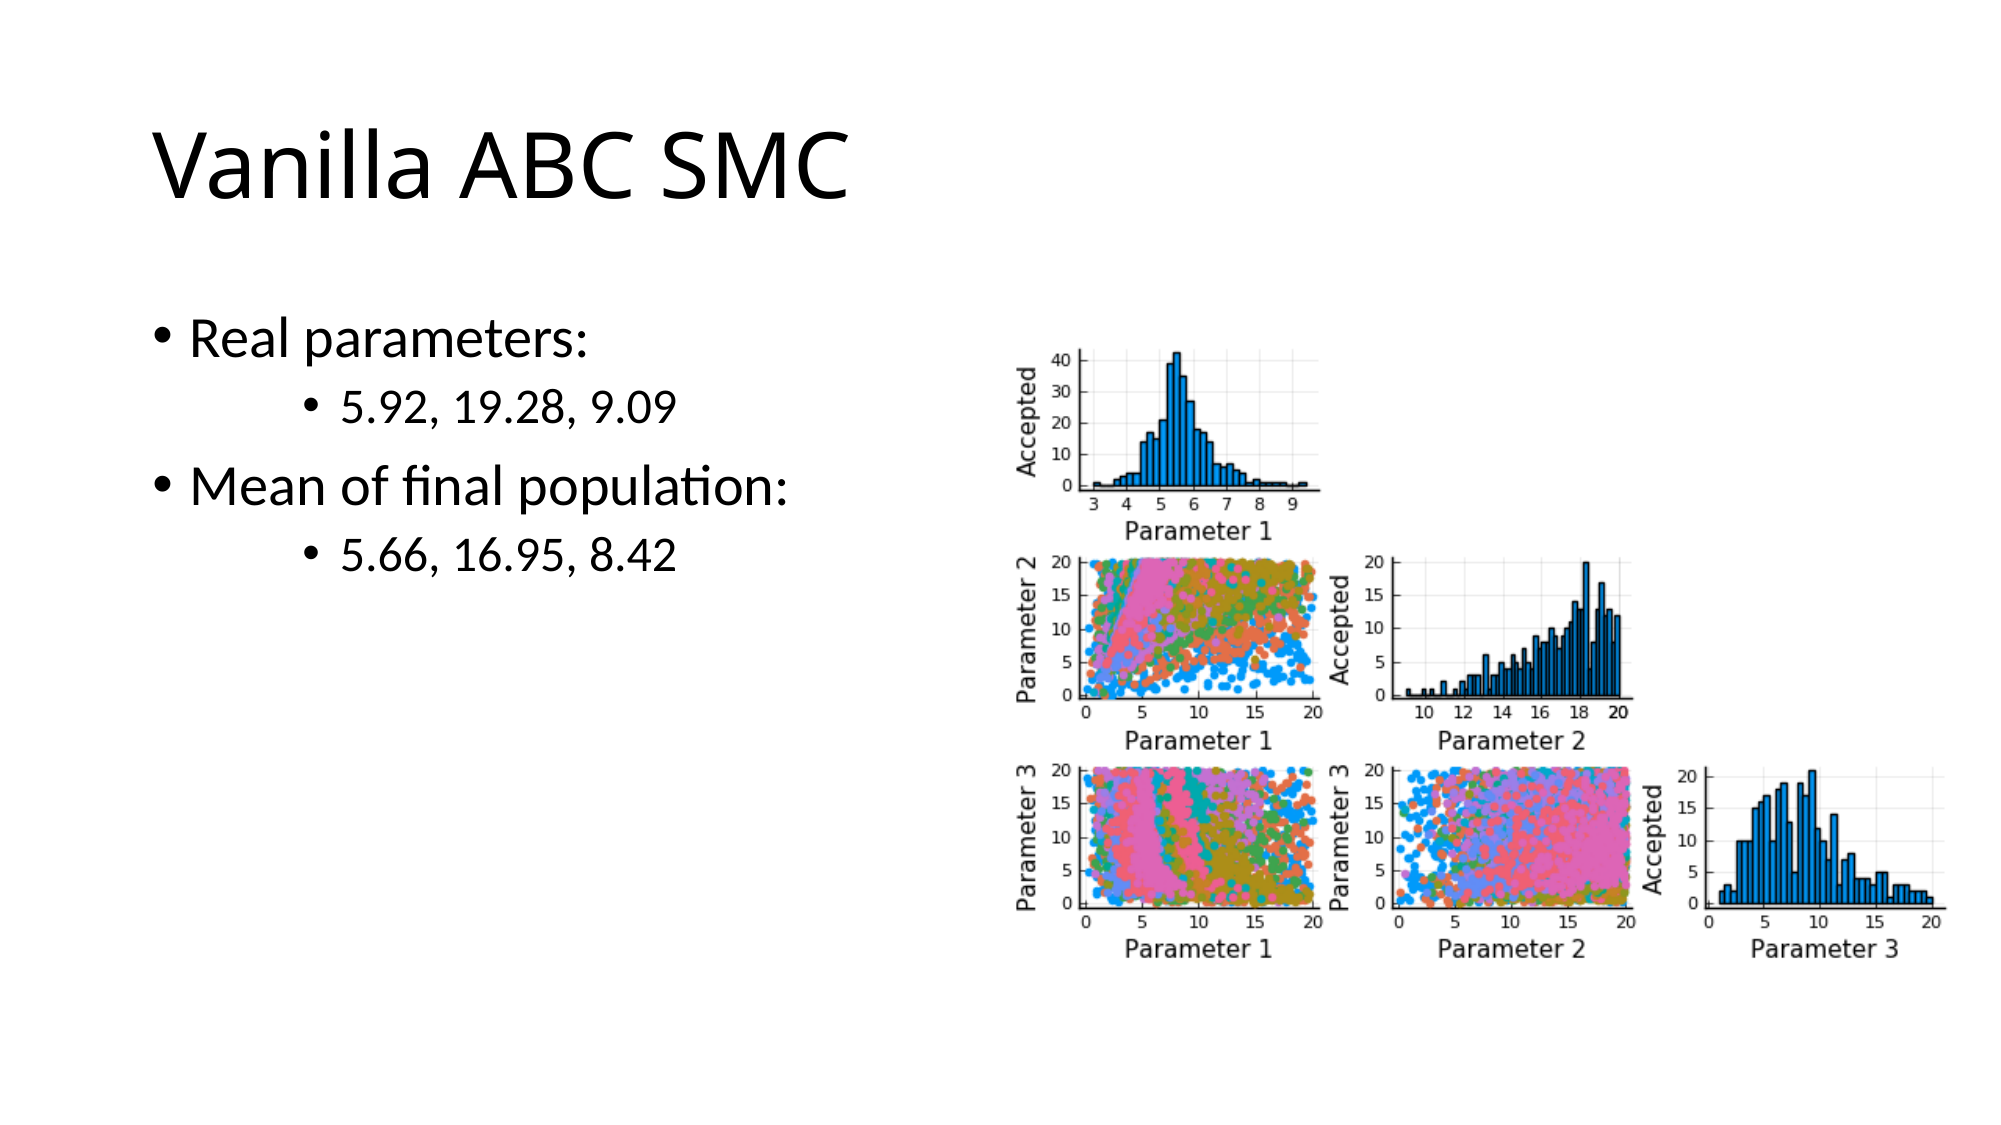

# Vanilla ABC SMC
Real parameters:
5.92, 19.28, 9.09
Mean of final population:
5.66, 16.95, 8.42